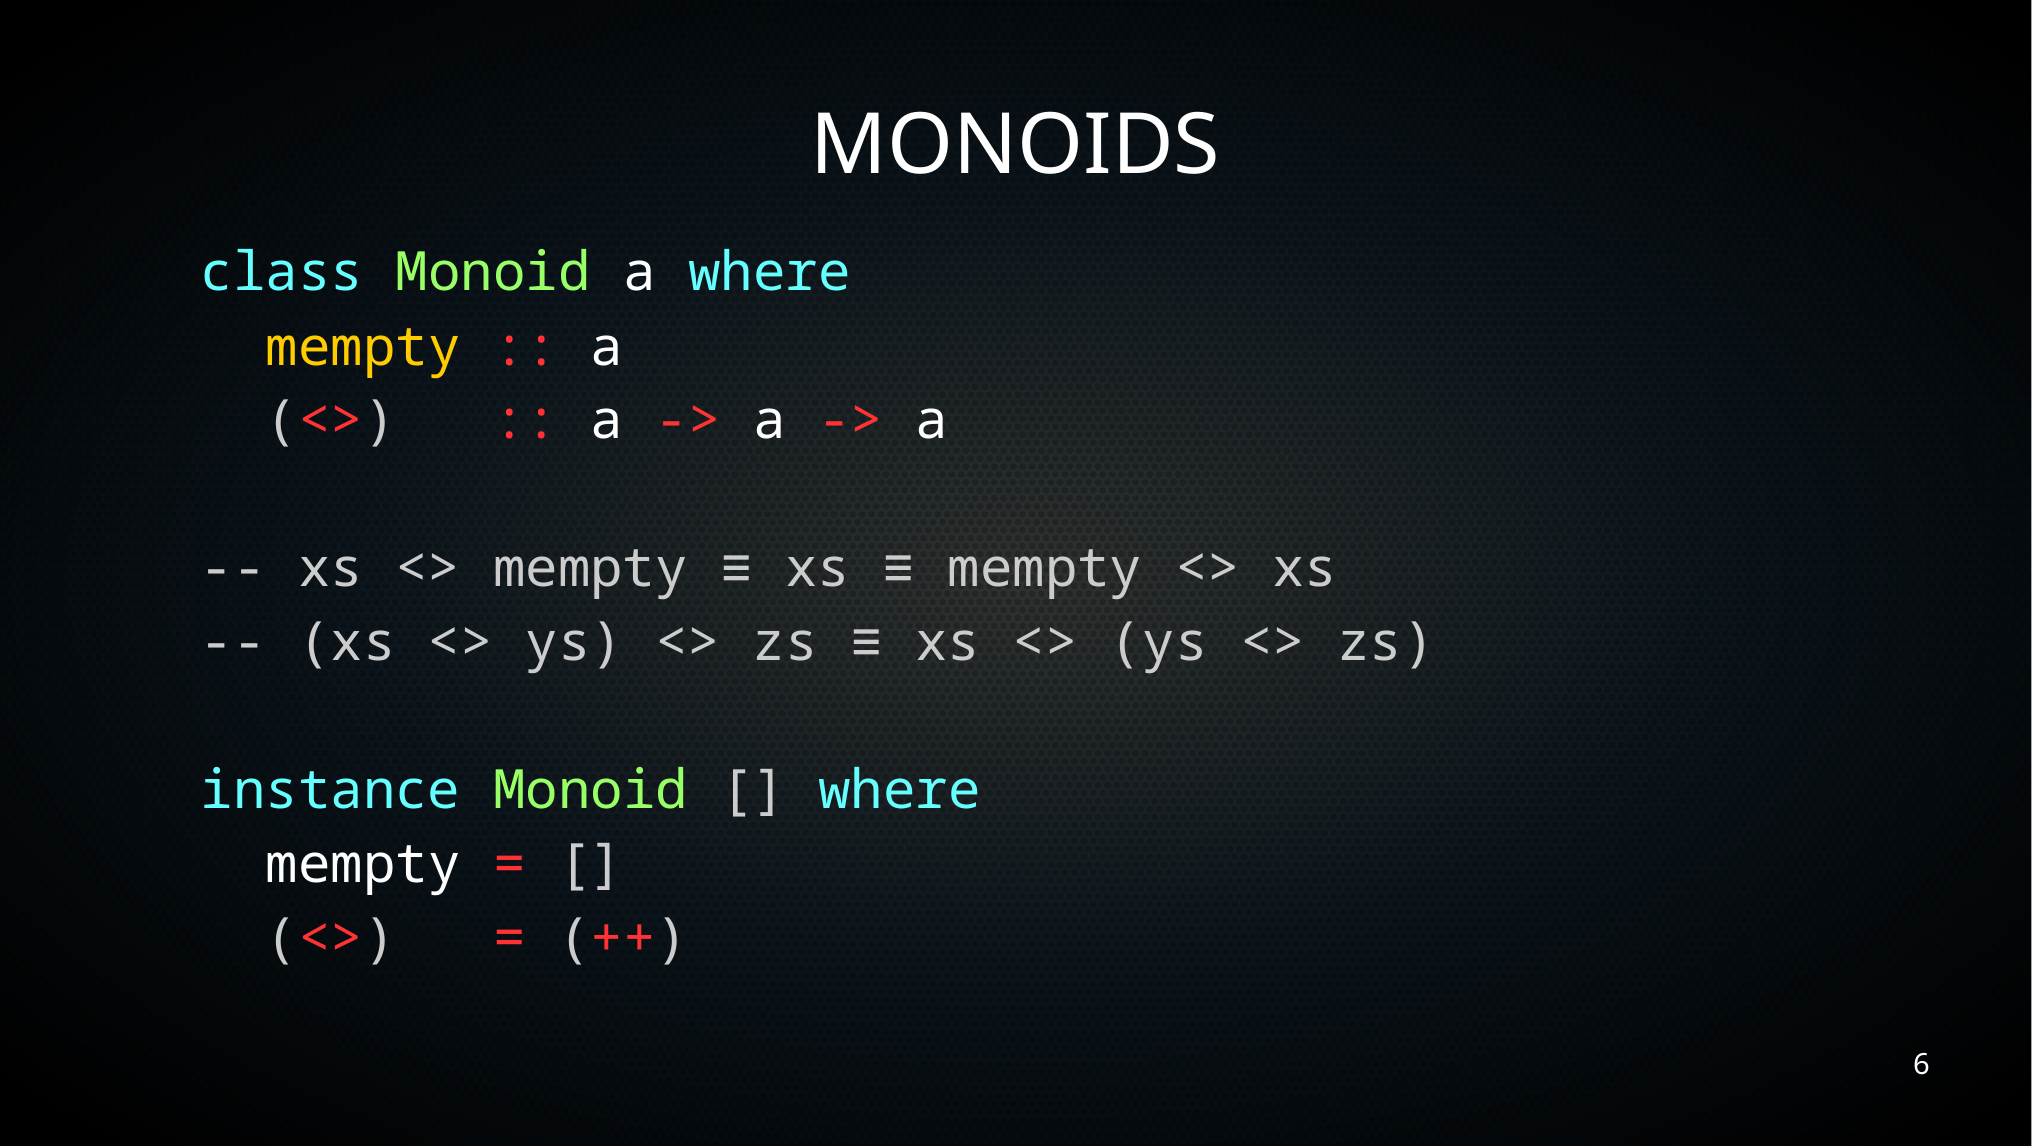

# MONOIDS
class Monoid a where
 mempty :: a
 (<>) :: a -> a -> a
-- xs <> mempty ≡ xs ≡ mempty <> xs
-- (xs <> ys) <> zs ≡ xs <> (ys <> zs)
instance Monoid [] where
 mempty = []
 (<>) = (++)
6